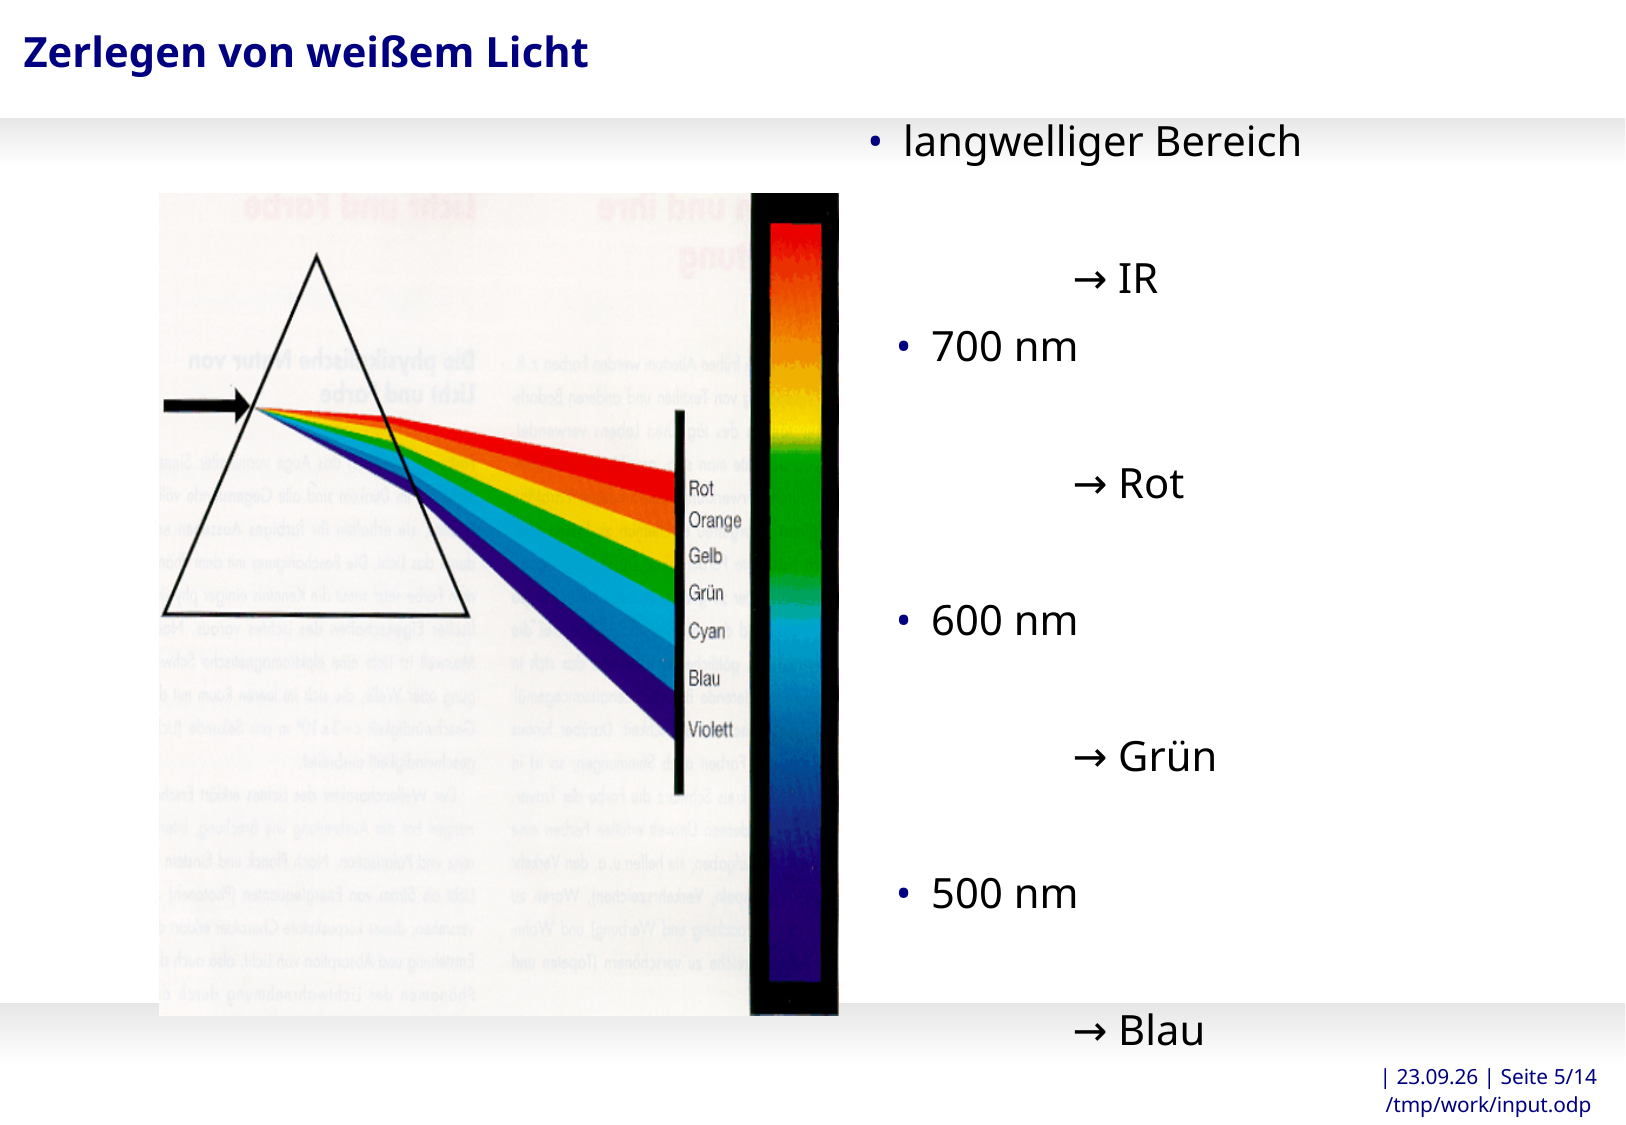

# Zerlegen von weißem Licht
langwelliger Bereich
→ IR
700 nm
→ Rot
600 nm
→ Grün
500 nm
→ Blau
400 nm
→ UV
kurzwelliger Bereich